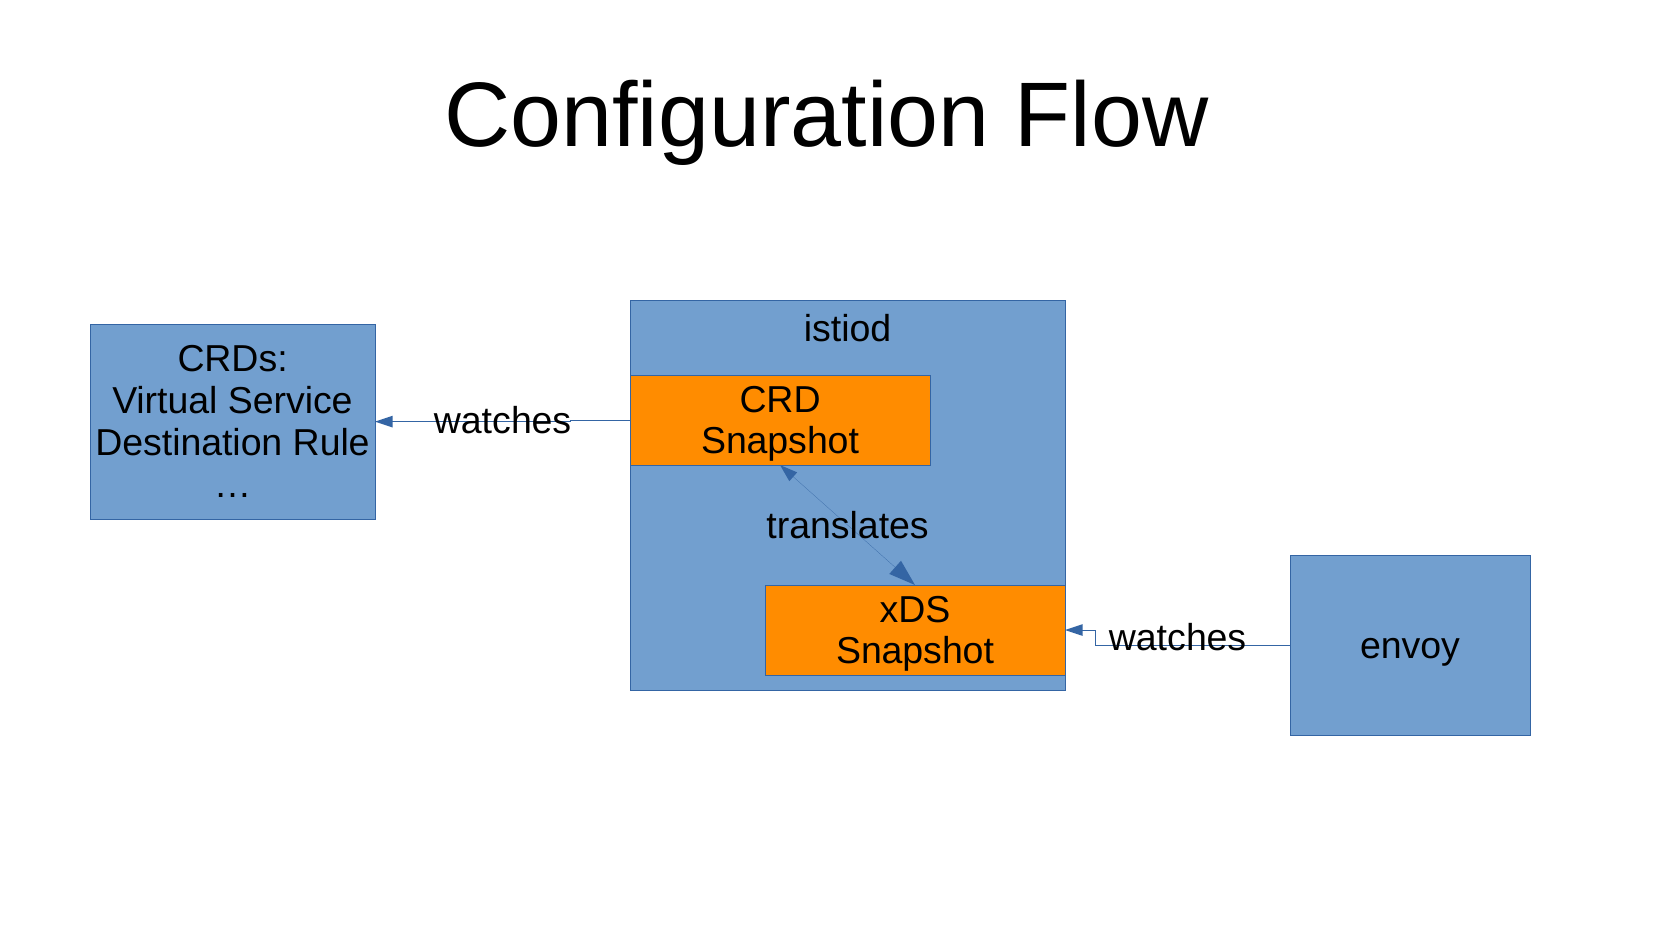

# Configuration Flow
istiod
CRDs:
Virtual Service
Destination Rule
…
CRD
Snapshot
envoy
xDS
Snapshot